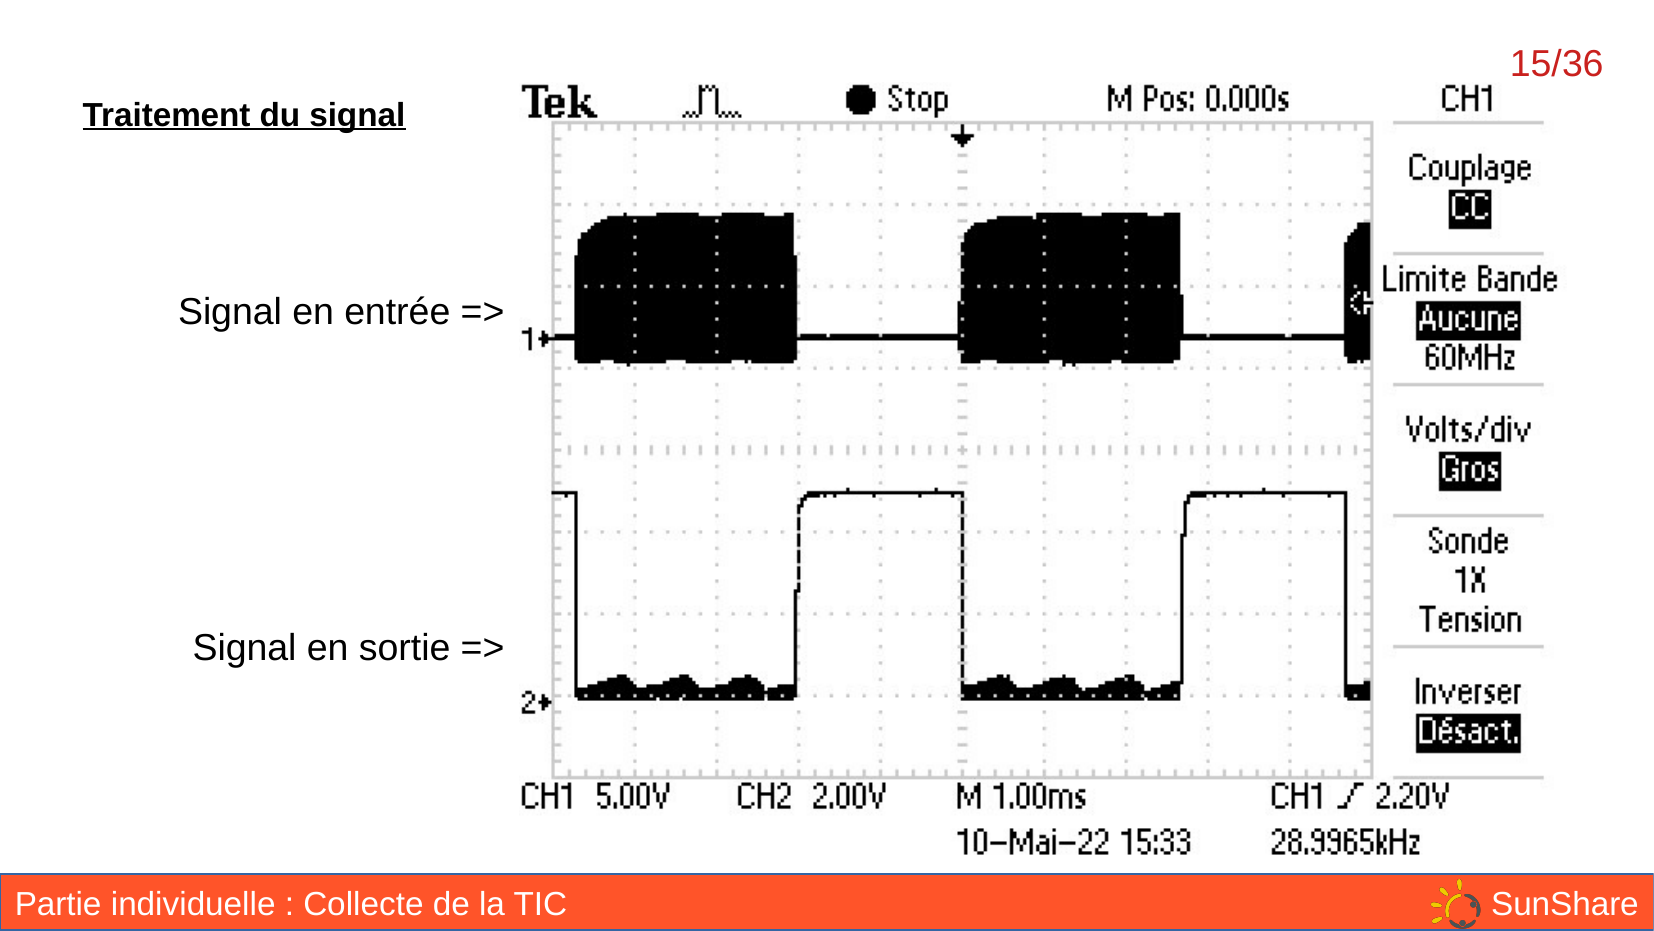

# Traitement du signal
Signal en entrée =>
Signal en sortie =>
Partie individuelle : Collecte de la TIC